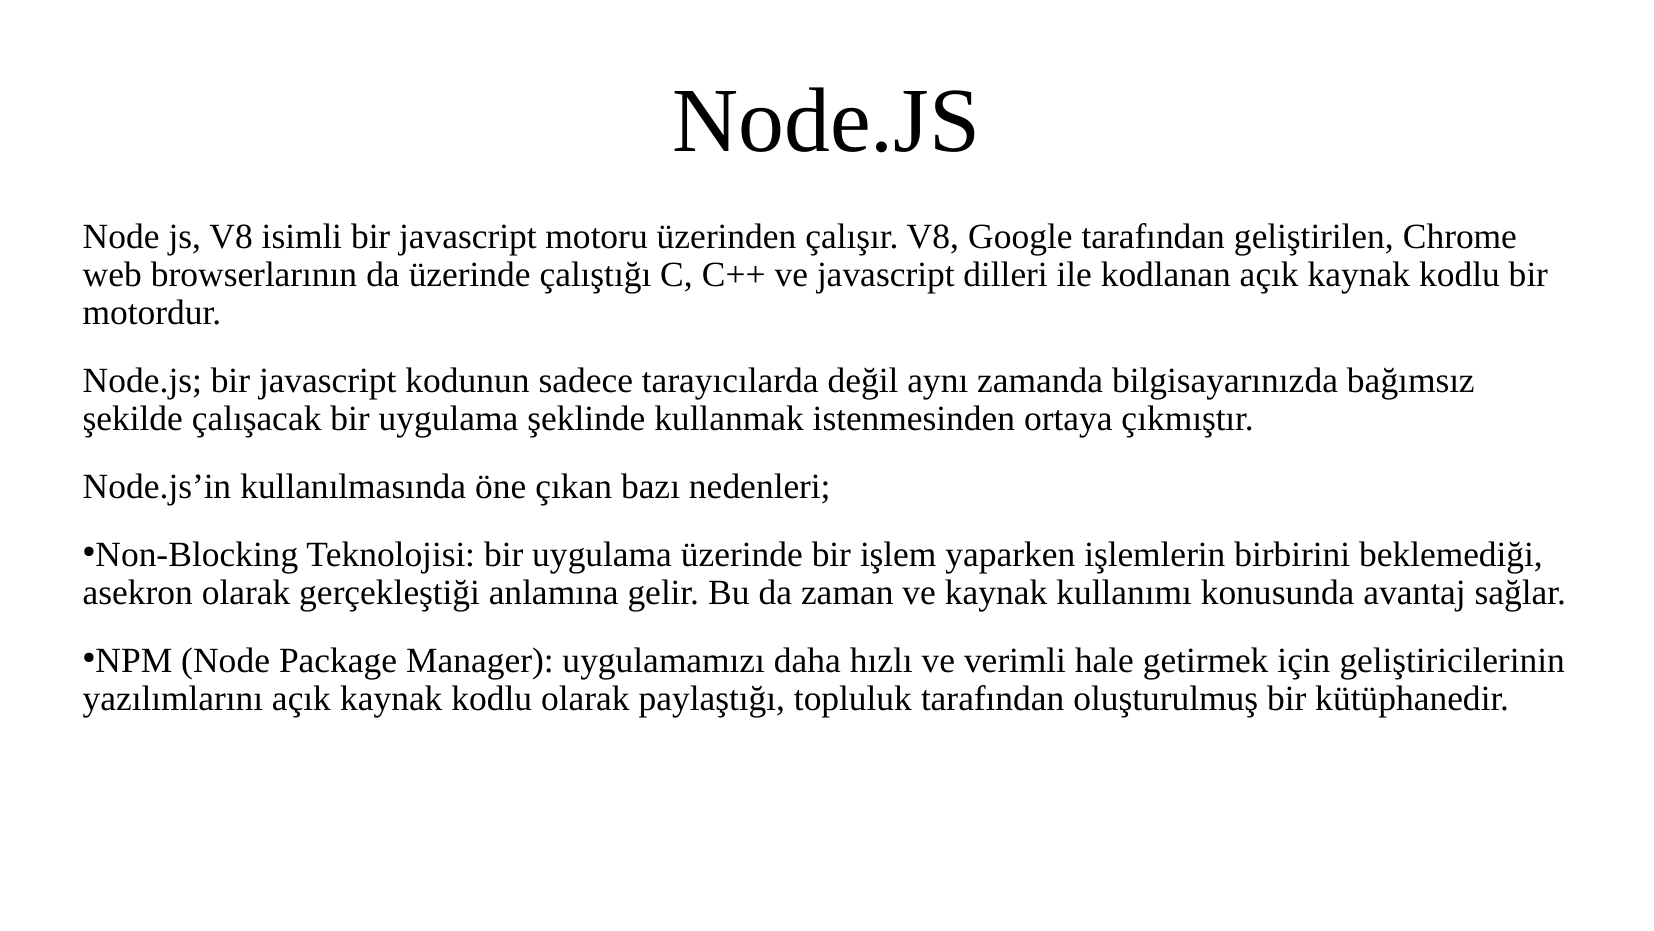

# Node.JS
Node js, V8 isimli bir javascript motoru üzerinden çalışır. V8, Google tarafından geliştirilen, Chrome web browserlarının da üzerinde çalıştığı C, C++ ve javascript dilleri ile kodlanan açık kaynak kodlu bir motordur.
Node.js; bir javascript kodunun sadece tarayıcılarda değil aynı zamanda bilgisayarınızda bağımsız şekilde çalışacak bir uygulama şeklinde kullanmak istenmesinden ortaya çıkmıştır.
Node.js’in kullanılmasında öne çıkan bazı nedenleri;
Non-Blocking Teknolojisi: bir uygulama üzerinde bir işlem yaparken işlemlerin birbirini beklemediği, asekron olarak gerçekleştiği anlamına gelir. Bu da zaman ve kaynak kullanımı konusunda avantaj sağlar.
NPM (Node Package Manager): uygulamamızı daha hızlı ve verimli hale getirmek için geliştiricilerinin yazılımlarını açık kaynak kodlu olarak paylaştığı, topluluk tarafından oluşturulmuş bir kütüphanedir.